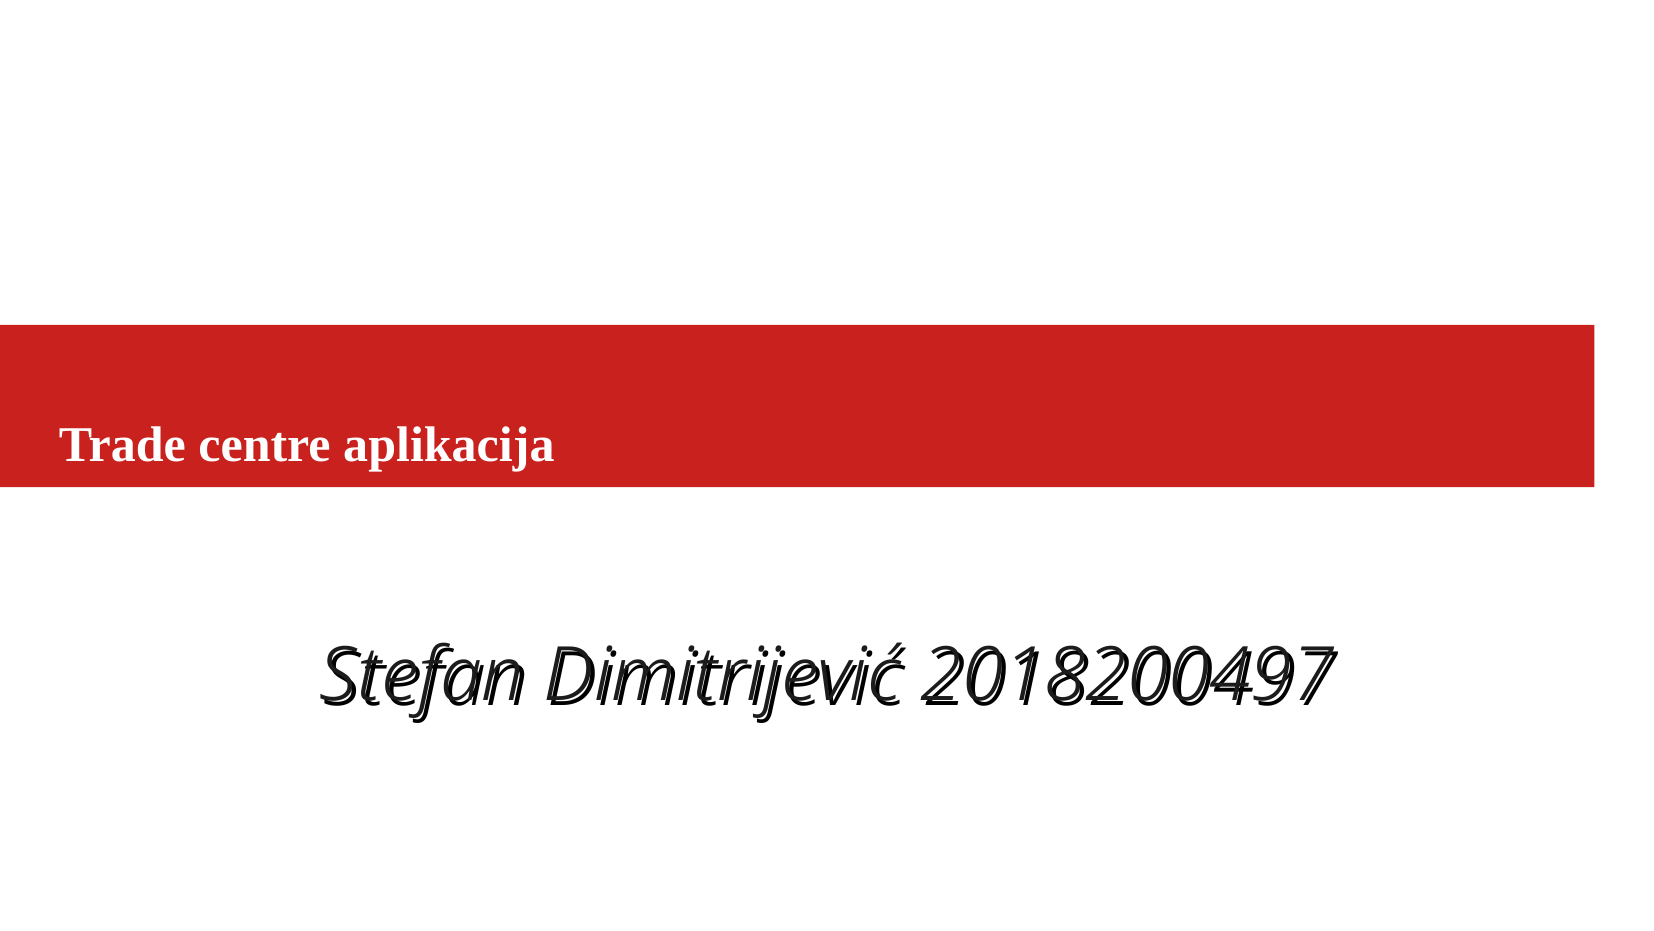

# Trade centre aplikacija
Stefan Dimitrijević 2018200497